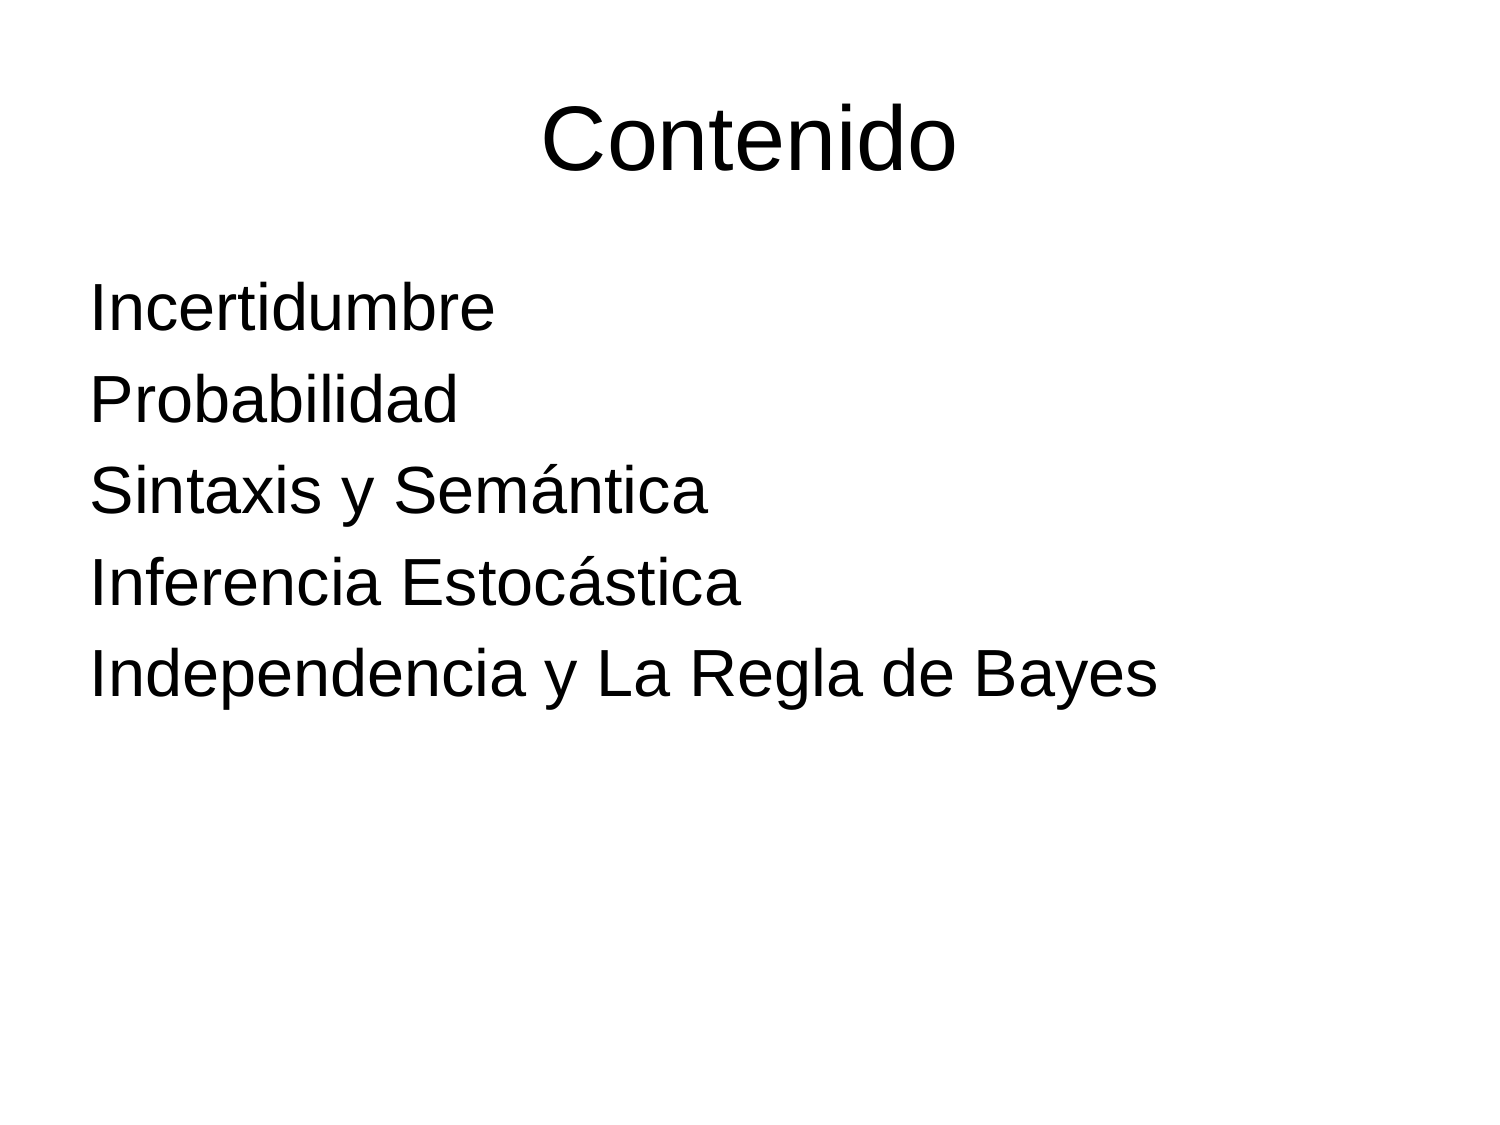

# Contenido
Incertidumbre
Probabilidad
Sintaxis y Semántica
Inferencia Estocástica
Independencia y La Regla de Bayes